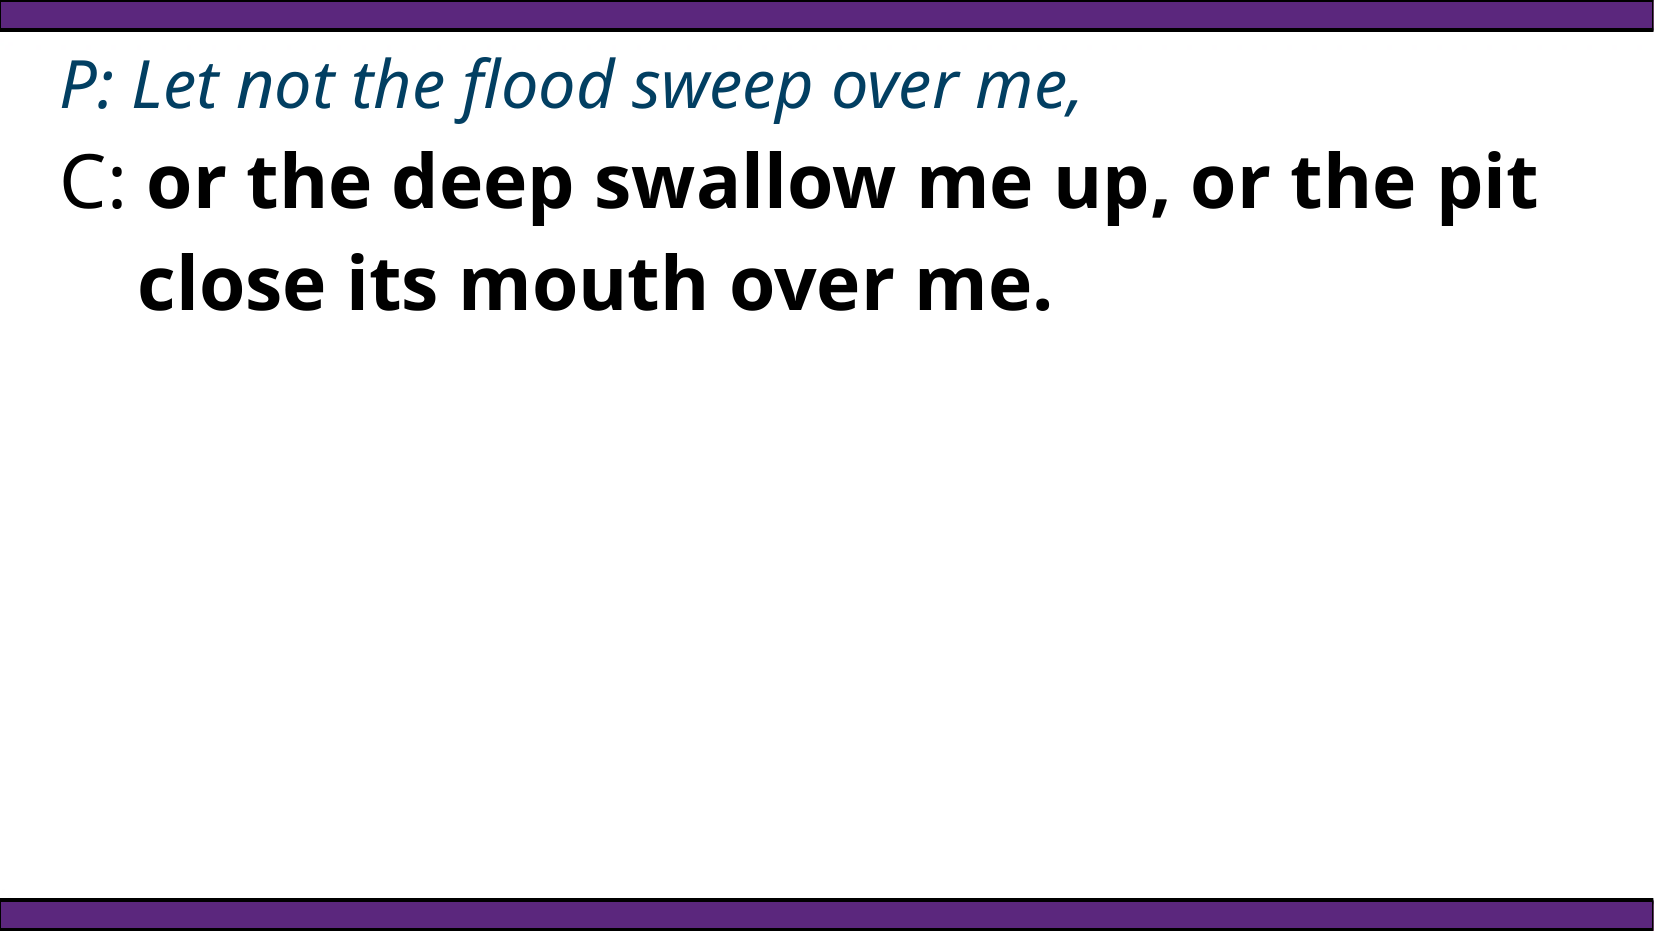

P: Let not the flood sweep over me,
C: or the deep swallow me up, or the pit
 close its mouth over me.